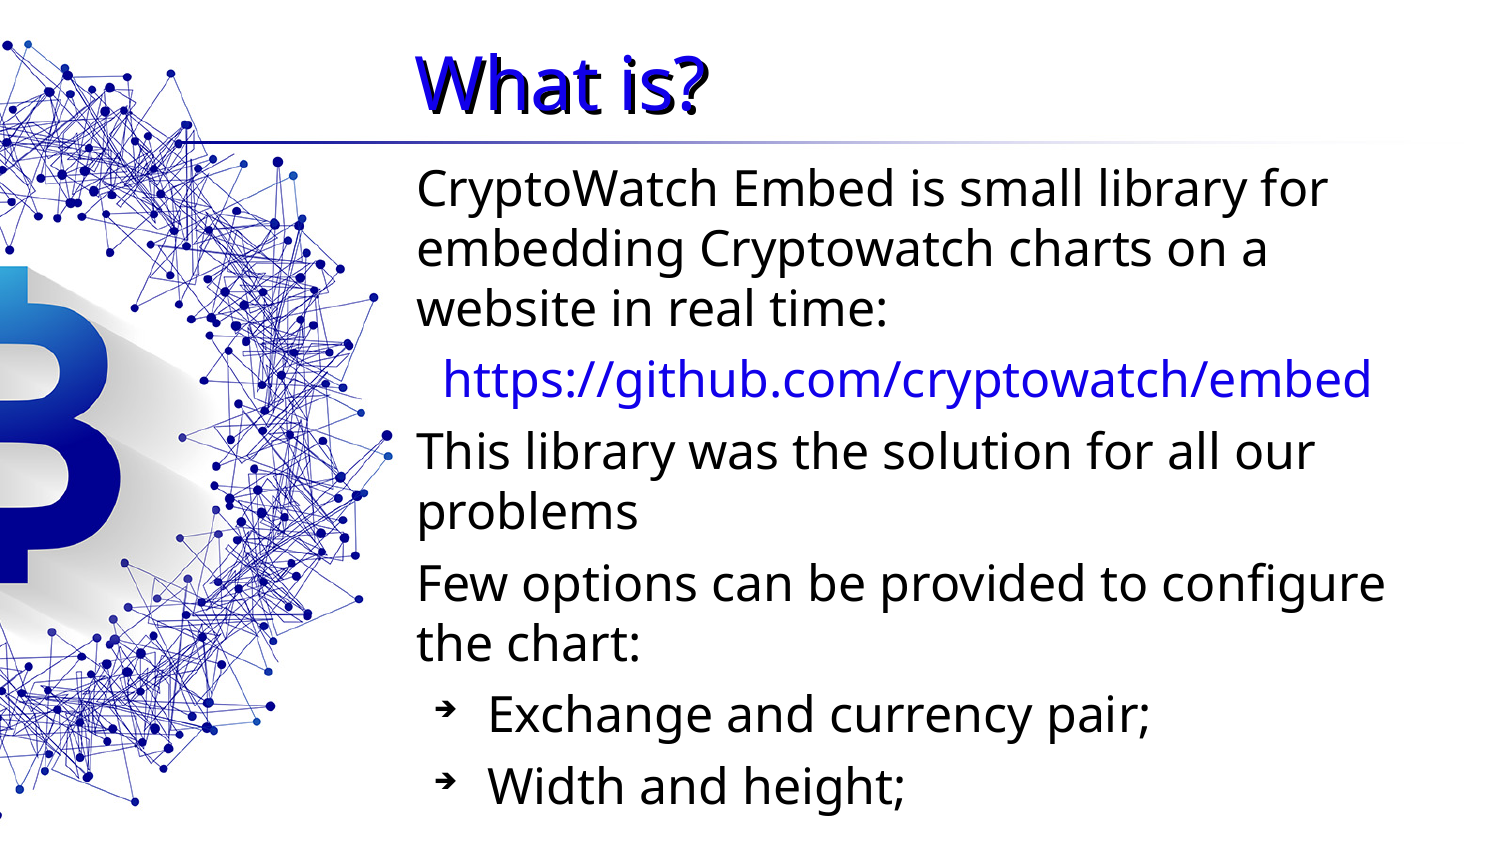

# What is?
CryptoWatch Embed is small library for embedding Cryptowatch charts on a website in real time:
https://github.com/cryptowatch/embed
This library was the solution for all our problems
Few options can be provided to configure the chart:
Exchange and currency pair;
Width and height;